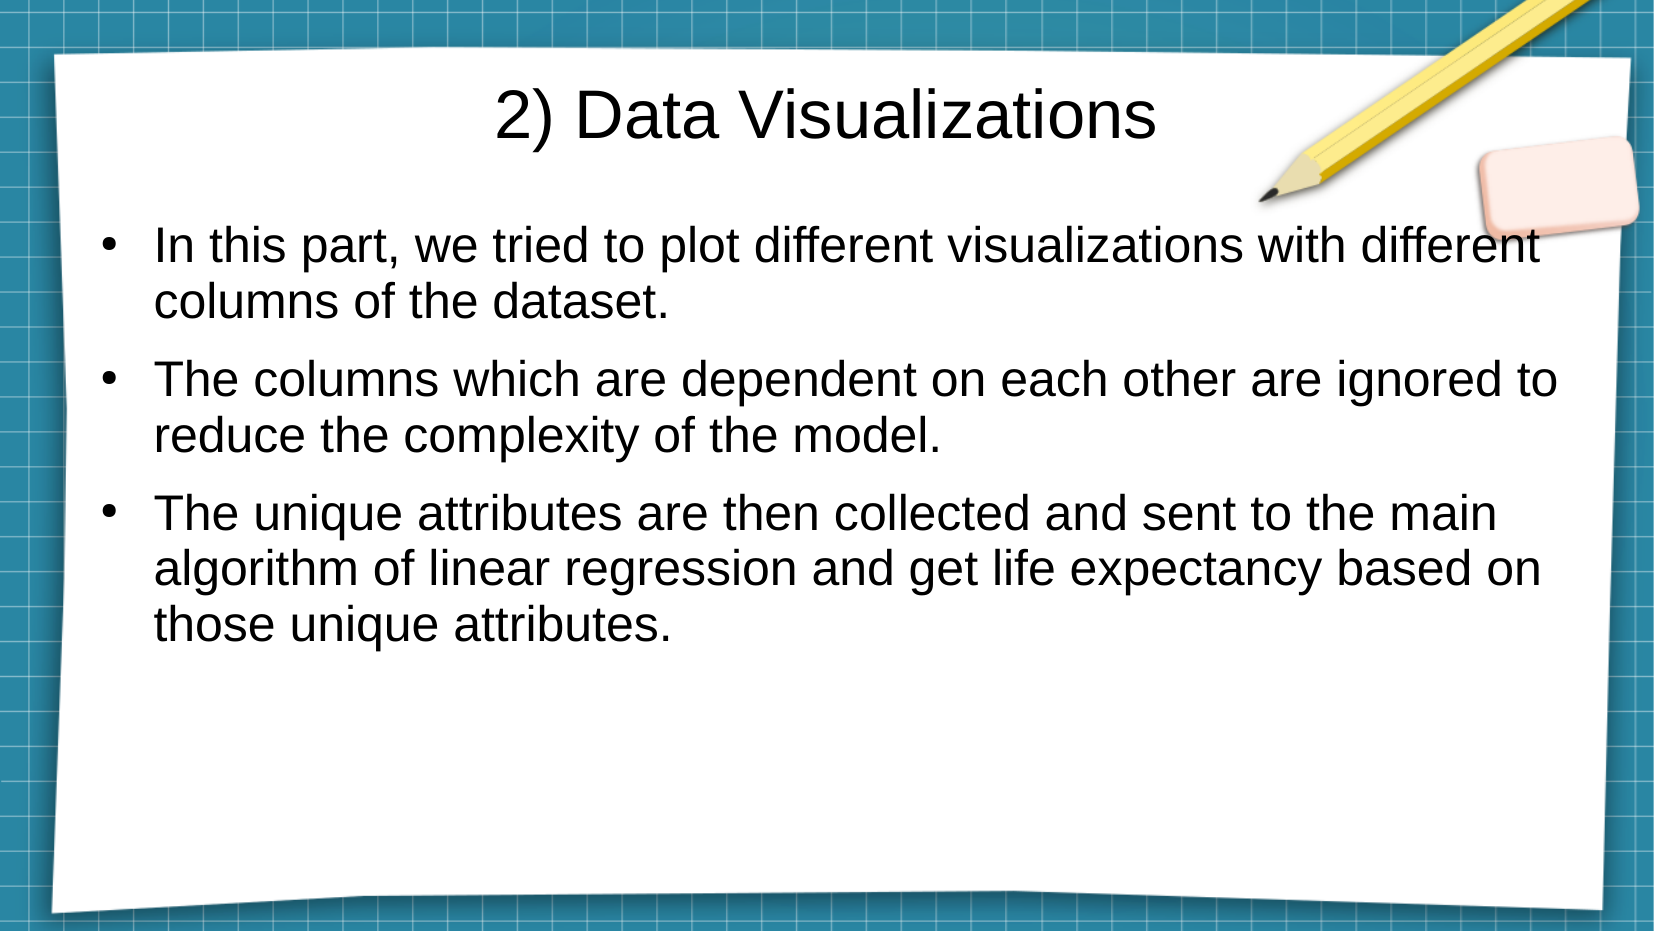

# 2) Data Visualizations
In this part, we tried to plot different visualizations with different columns of the dataset.
The columns which are dependent on each other are ignored to reduce the complexity of the model.
The unique attributes are then collected and sent to the main algorithm of linear regression and get life expectancy based on those unique attributes.